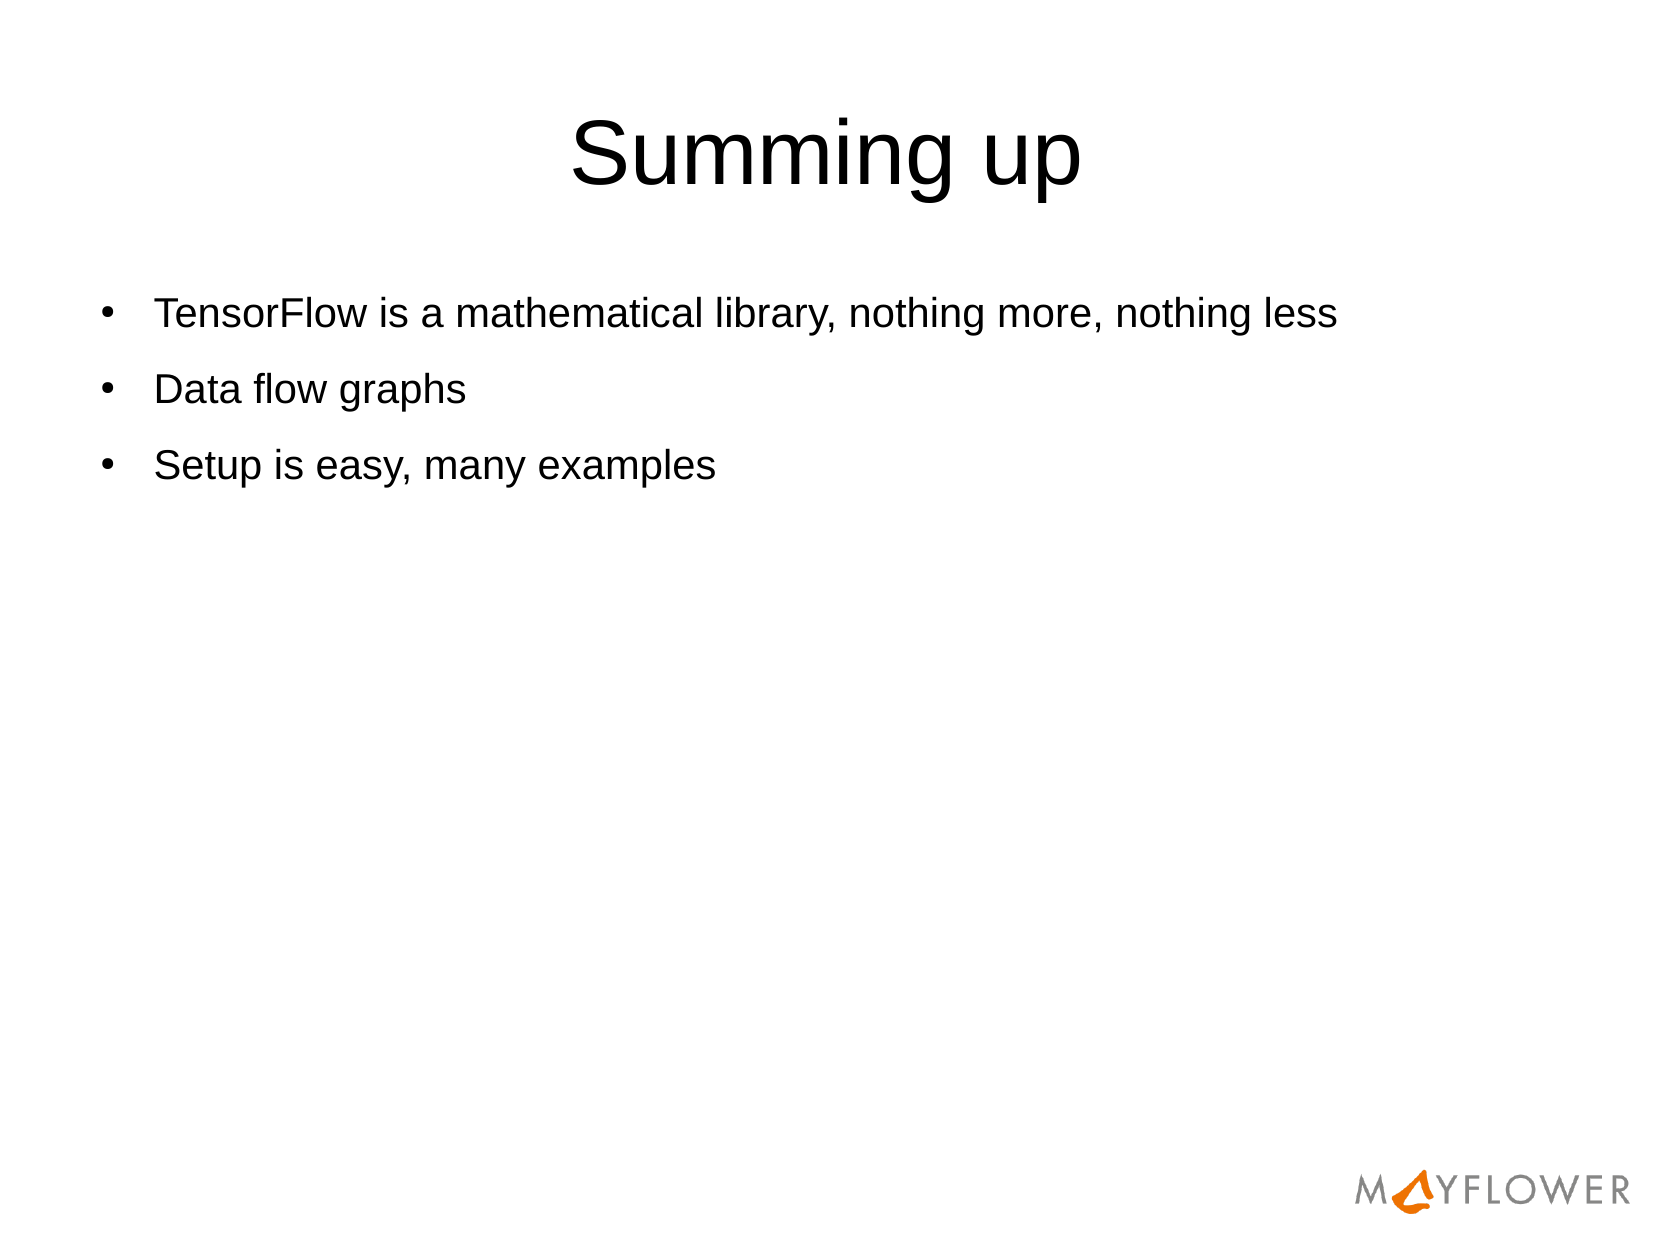

# Summing up
TensorFlow is a mathematical library, nothing more, nothing less
Data flow graphs
Setup is easy, many examples